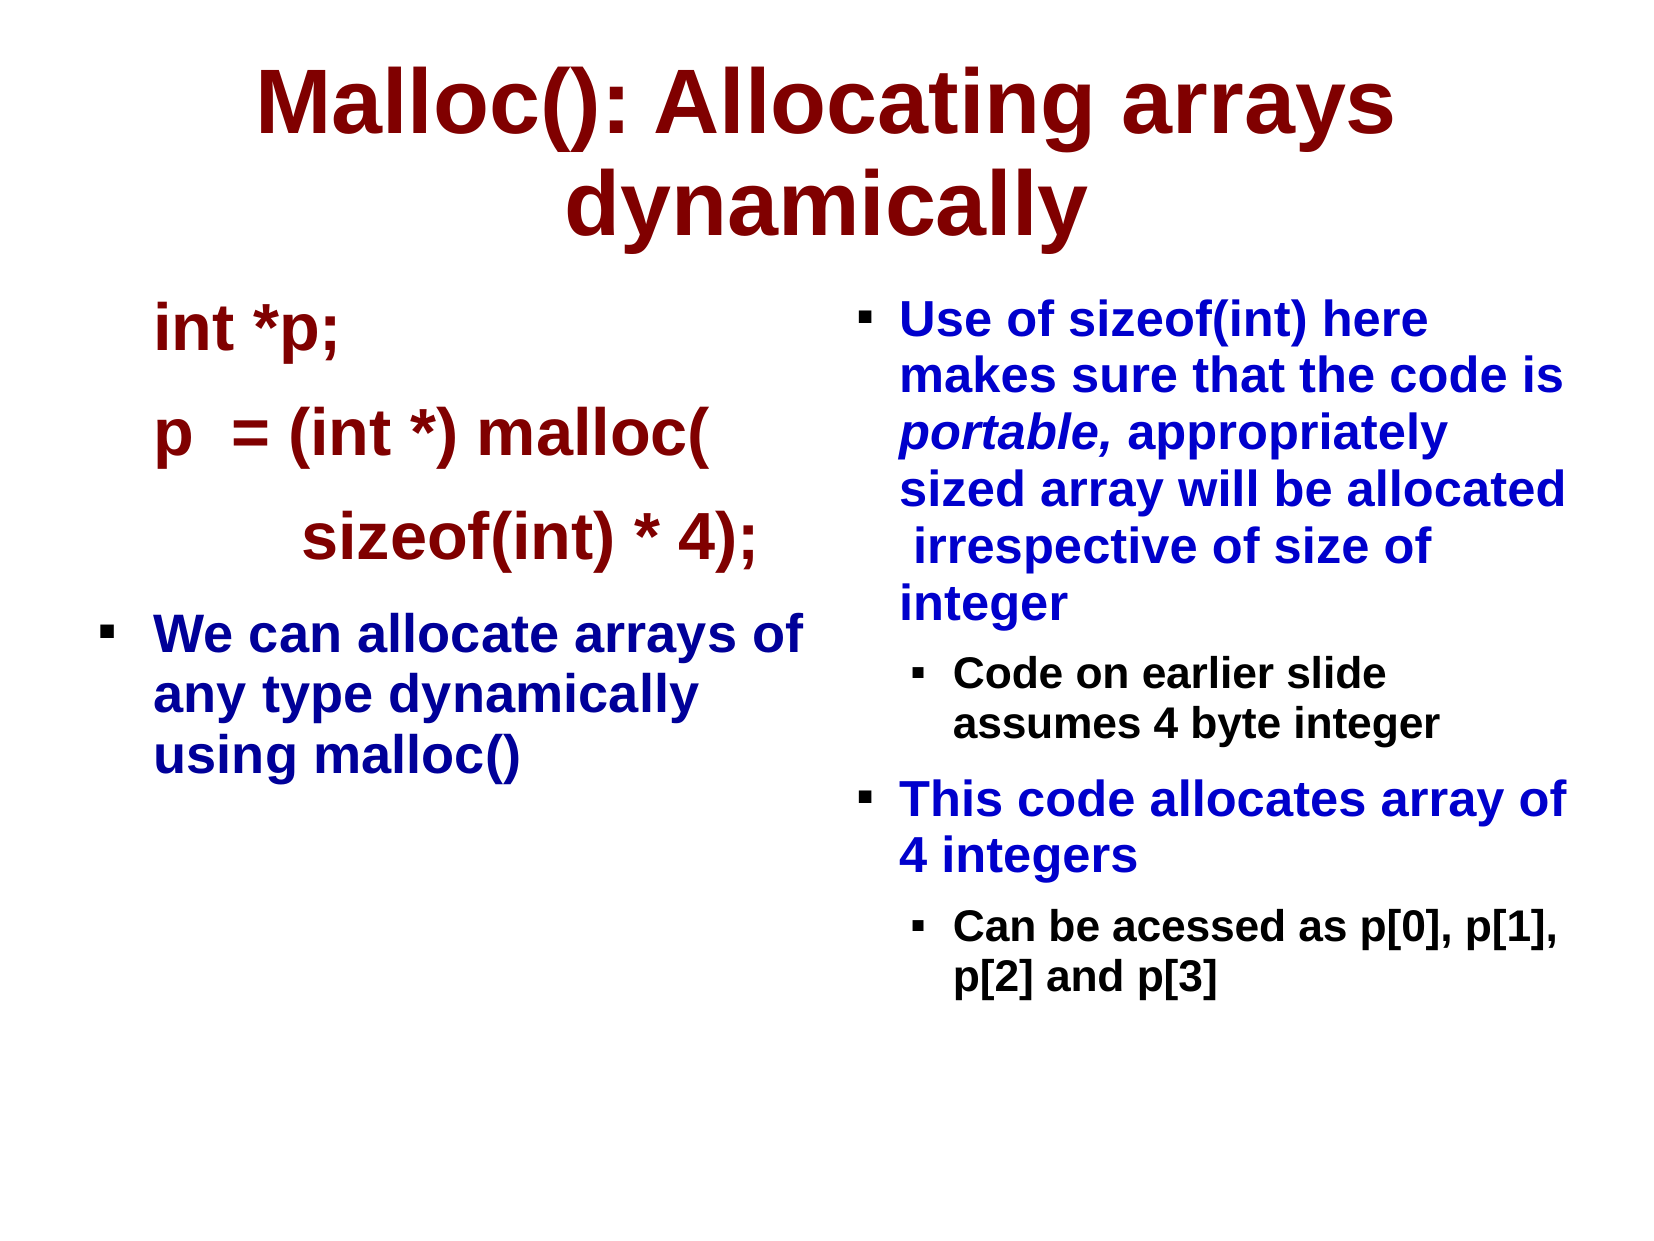

# Malloc(): Allocating arrays dynamically
int *p;
p = (int *) malloc(
 sizeof(int) * 4);
We can allocate arrays of any type dynamically using malloc()
Use of sizeof(int) here makes sure that the code is portable, appropriately sized array will be allocated irrespective of size of integer
Code on earlier slide assumes 4 byte integer
This code allocates array of 4 integers
Can be acessed as p[0], p[1], p[2] and p[3]